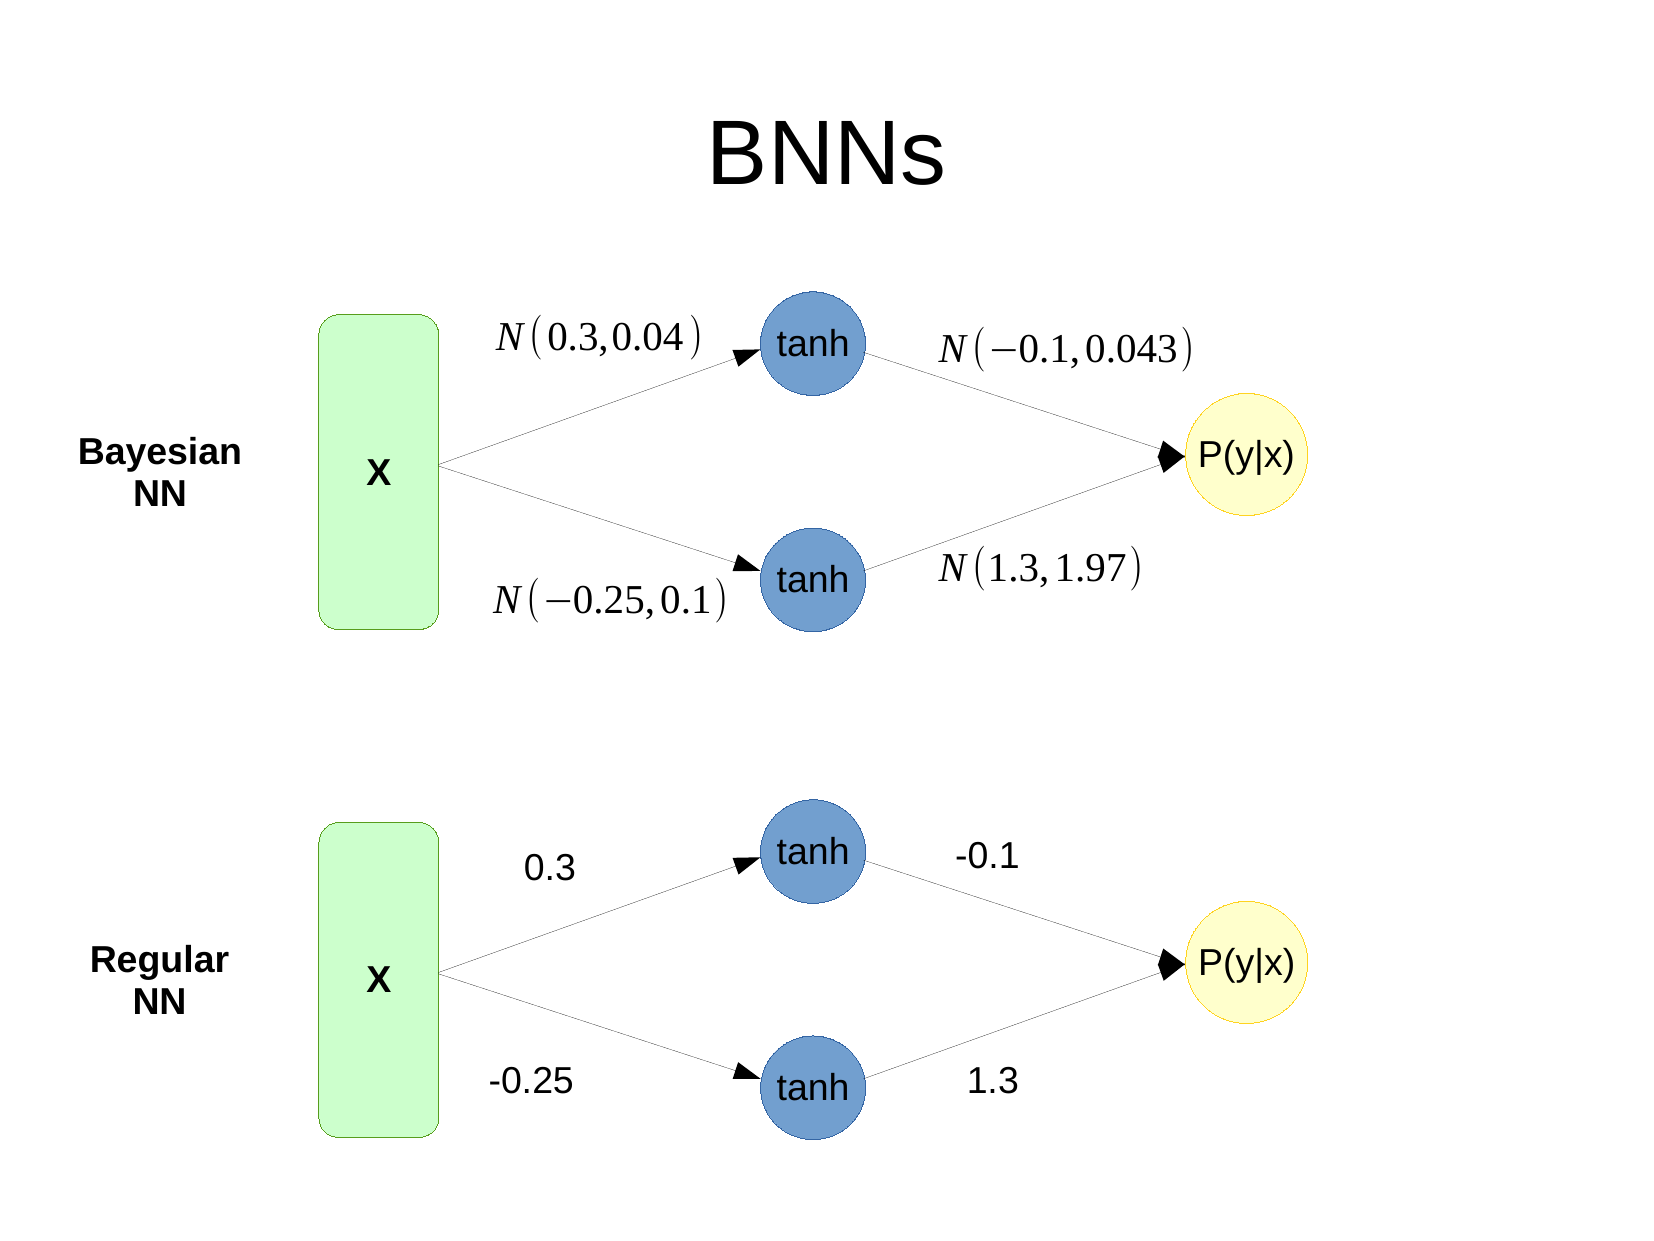

# BNNs
tanh
X
P(y|x)
Bayesian
NN
tanh
tanh
X
-0.1
0.3
P(y|x)
Regular
NN
tanh
-0.25
1.3